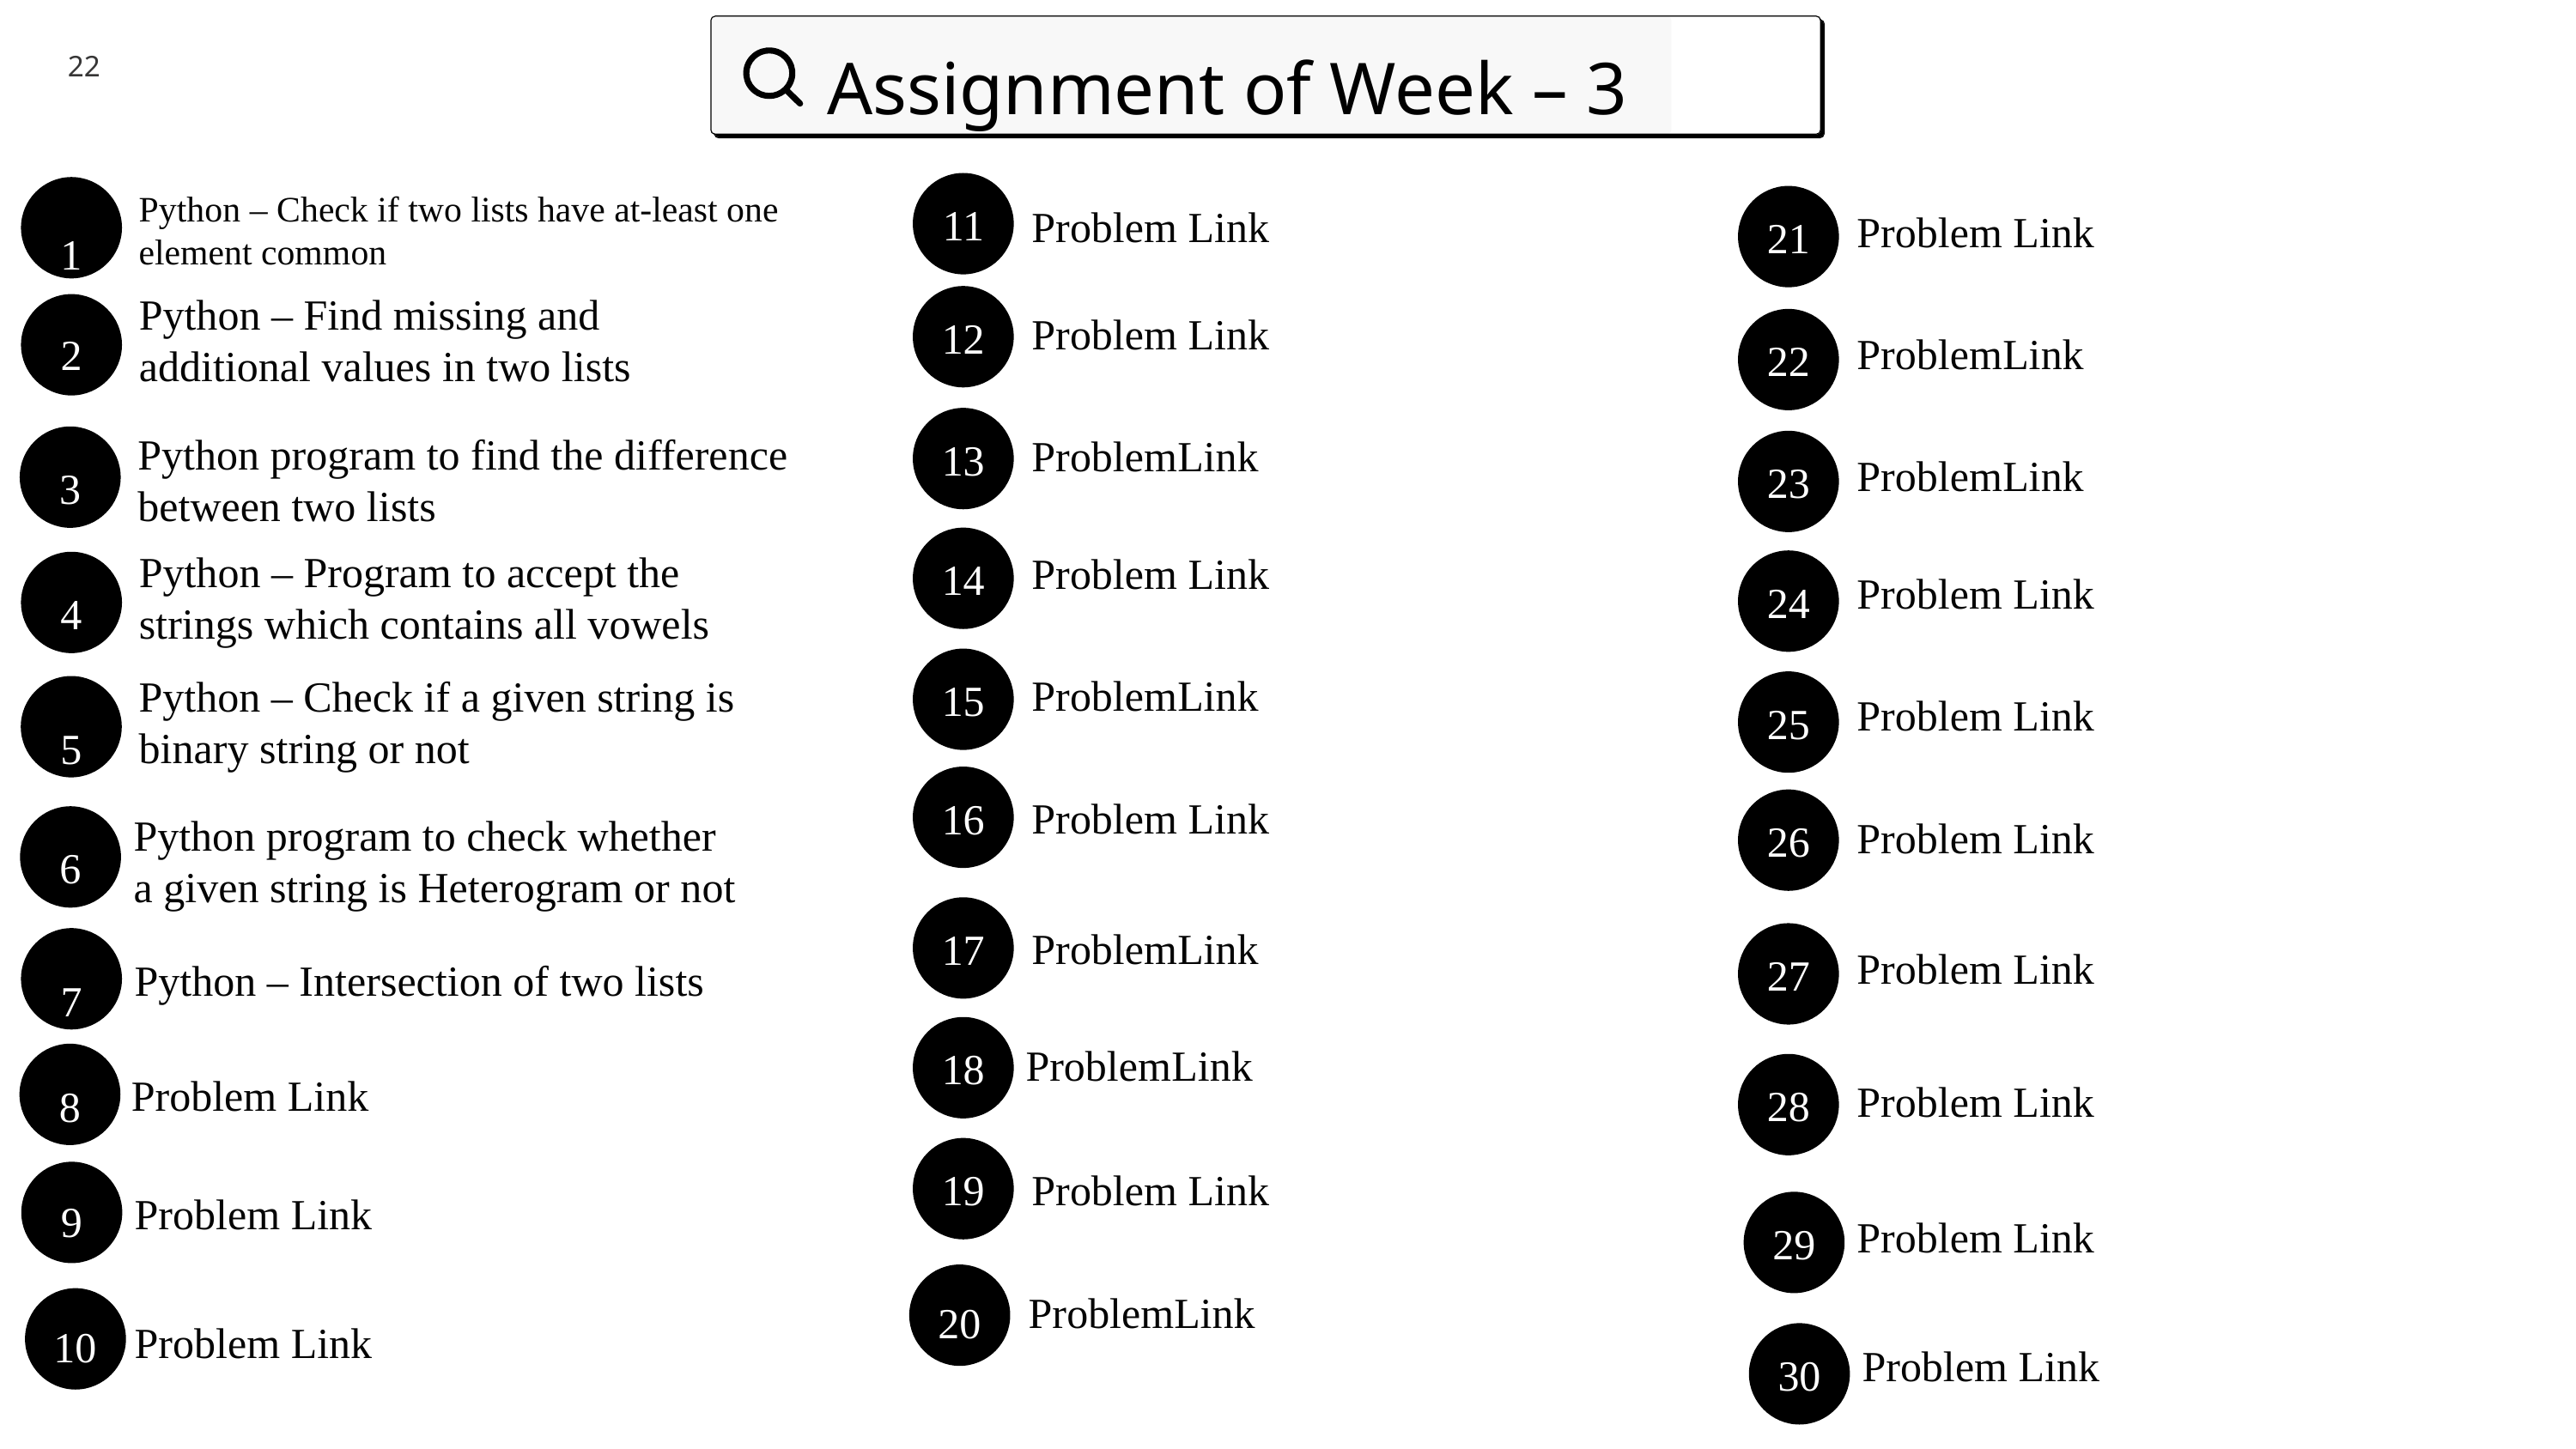

Assignment of Week – 3
22
11
1
Python – Check if two lists have at-least one element common
21
Problem Link
Problem Link
2
Python – Find missing and additional values in two lists
12
Problem Link
22
ProblemLink
13
3
Python program to find the difference between two lists
ProblemLink
23
ProblemLink
14
4
Python – Program to accept the strings which contains all vowels
Problem Link
24
Problem Link
15
ProblemLink
Python – Check if a given string is binary string or not
5
25
Problem Link
16
26
Problem Link
6
Python program to check whether a given string is Heterogram or not
Problem Link
17
ProblemLink
27
7
Python – Intersection of two lists
Problem Link
18
8
ProblemLink
28
Problem Link
Problem Link
19
9
Problem Link
Problem Link
29
Problem Link
20
10
ProblemLink
Problem Link
30
Problem Link